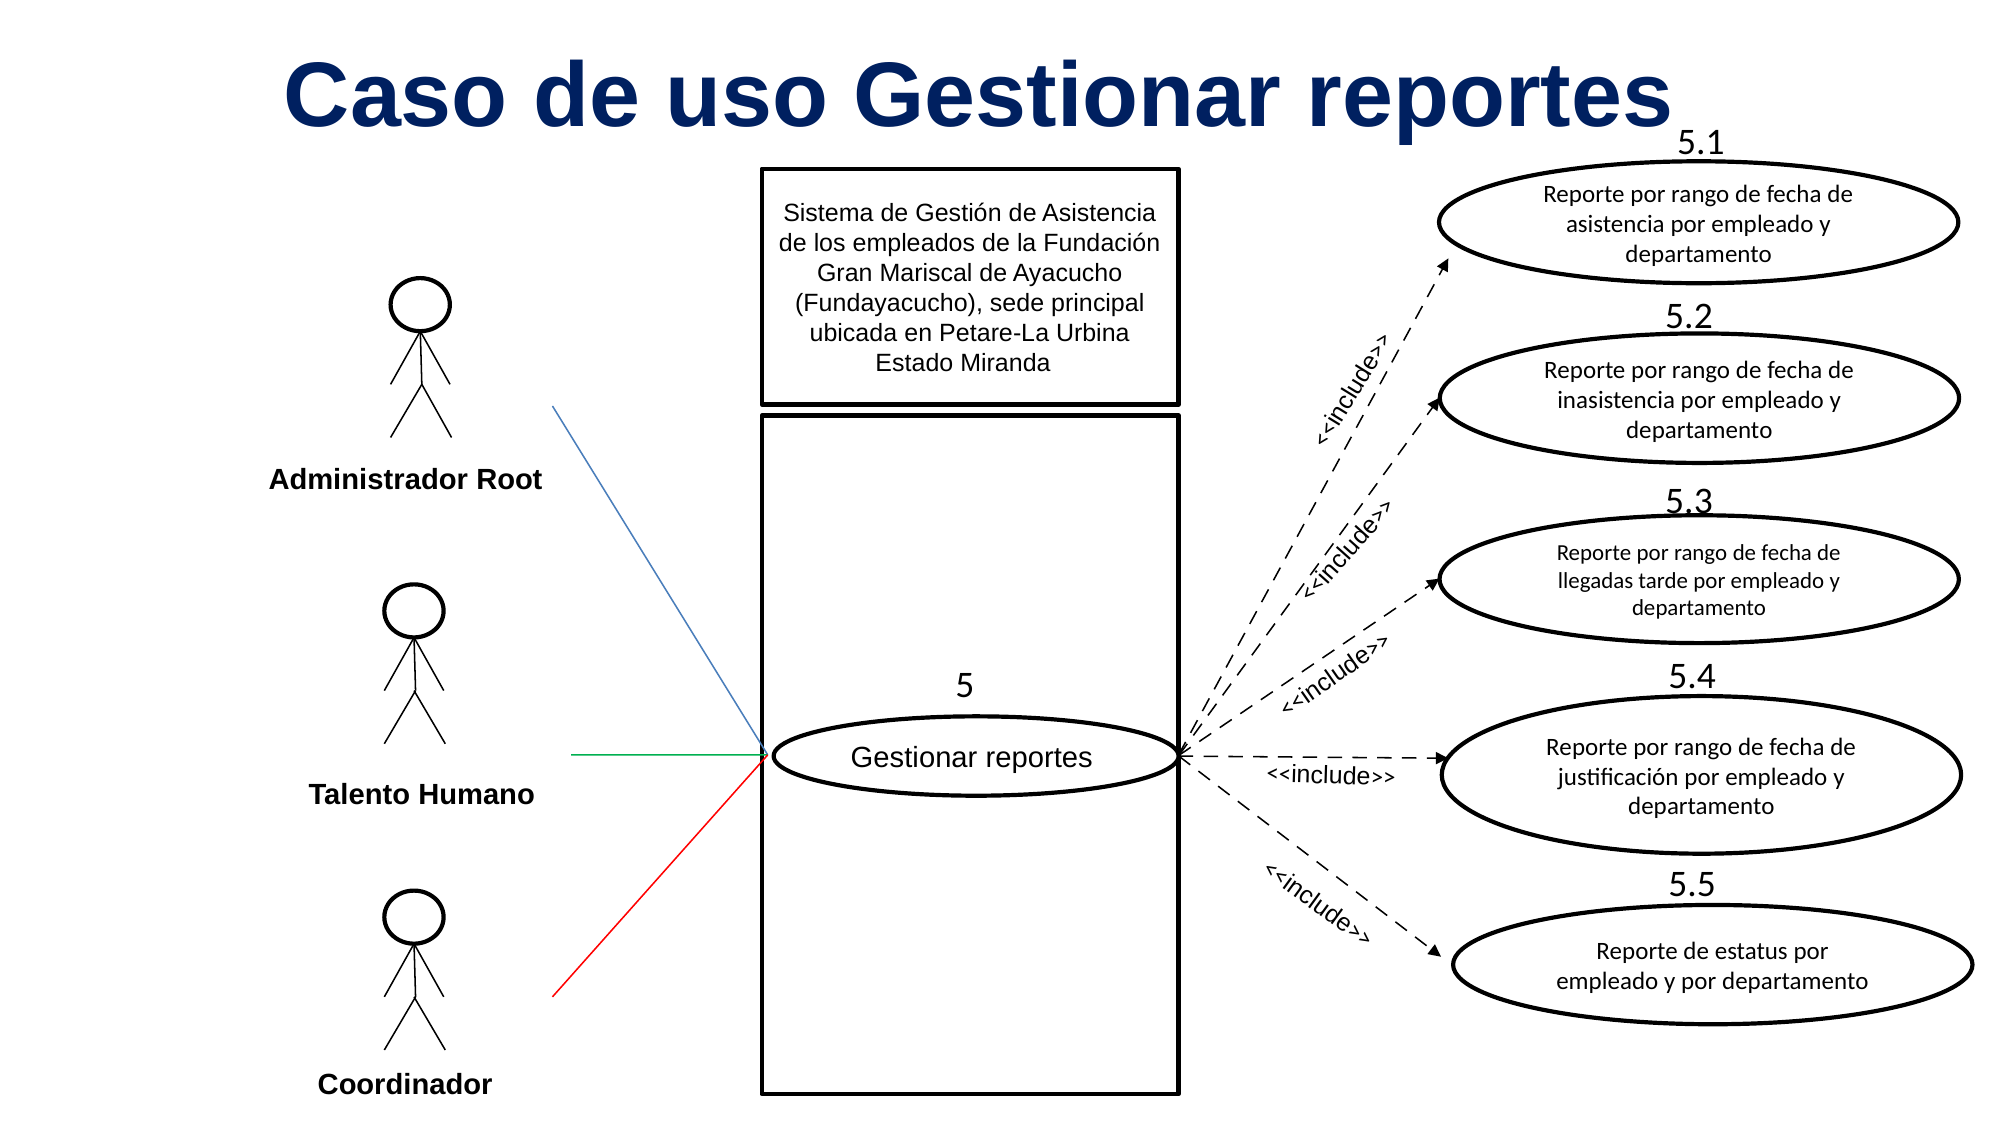

Caso de uso Gestionar reportes
5.1
Reporte por rango de fecha de asistencia por empleado y departamento
Sistema de Gestión de Asistencia de los empleados de la Fundación Gran Mariscal de Ayacucho (Fundayacucho), sede principal ubicada en Petare-La Urbina Estado Miranda
5.2
Reporte por rango de fecha de inasistencia por empleado y departamento
<<include>>
Administrador Root
5.3
<<include>>
Reporte por rango de fecha de llegadas tarde por empleado y departamento
<<include>>
5.4
5
Reporte por rango de fecha de justificación por empleado y departamento
Gestionar reportes
<<include>>
Talento Humano
5.5
<<include>>
Reporte de estatus por empleado y por departamento
Coordinador